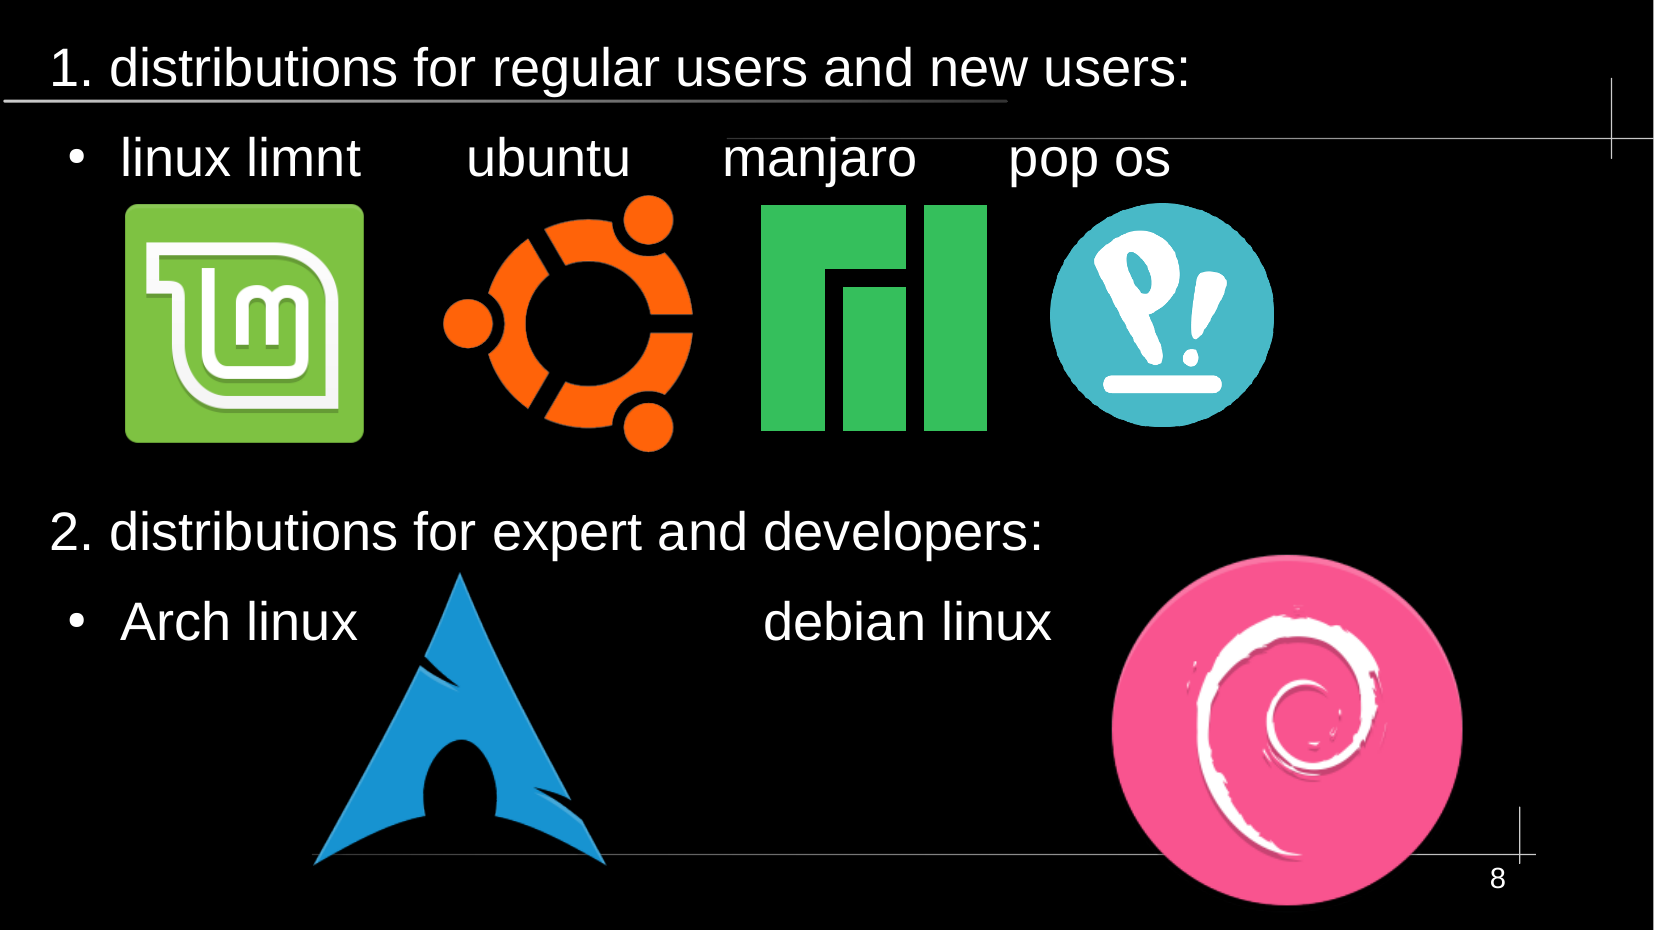

# 1. distributions for regular users and new users:
linux limnt ubuntu manjaro pop os
2. distributions for expert and developers:
Arch linux debian linux
8